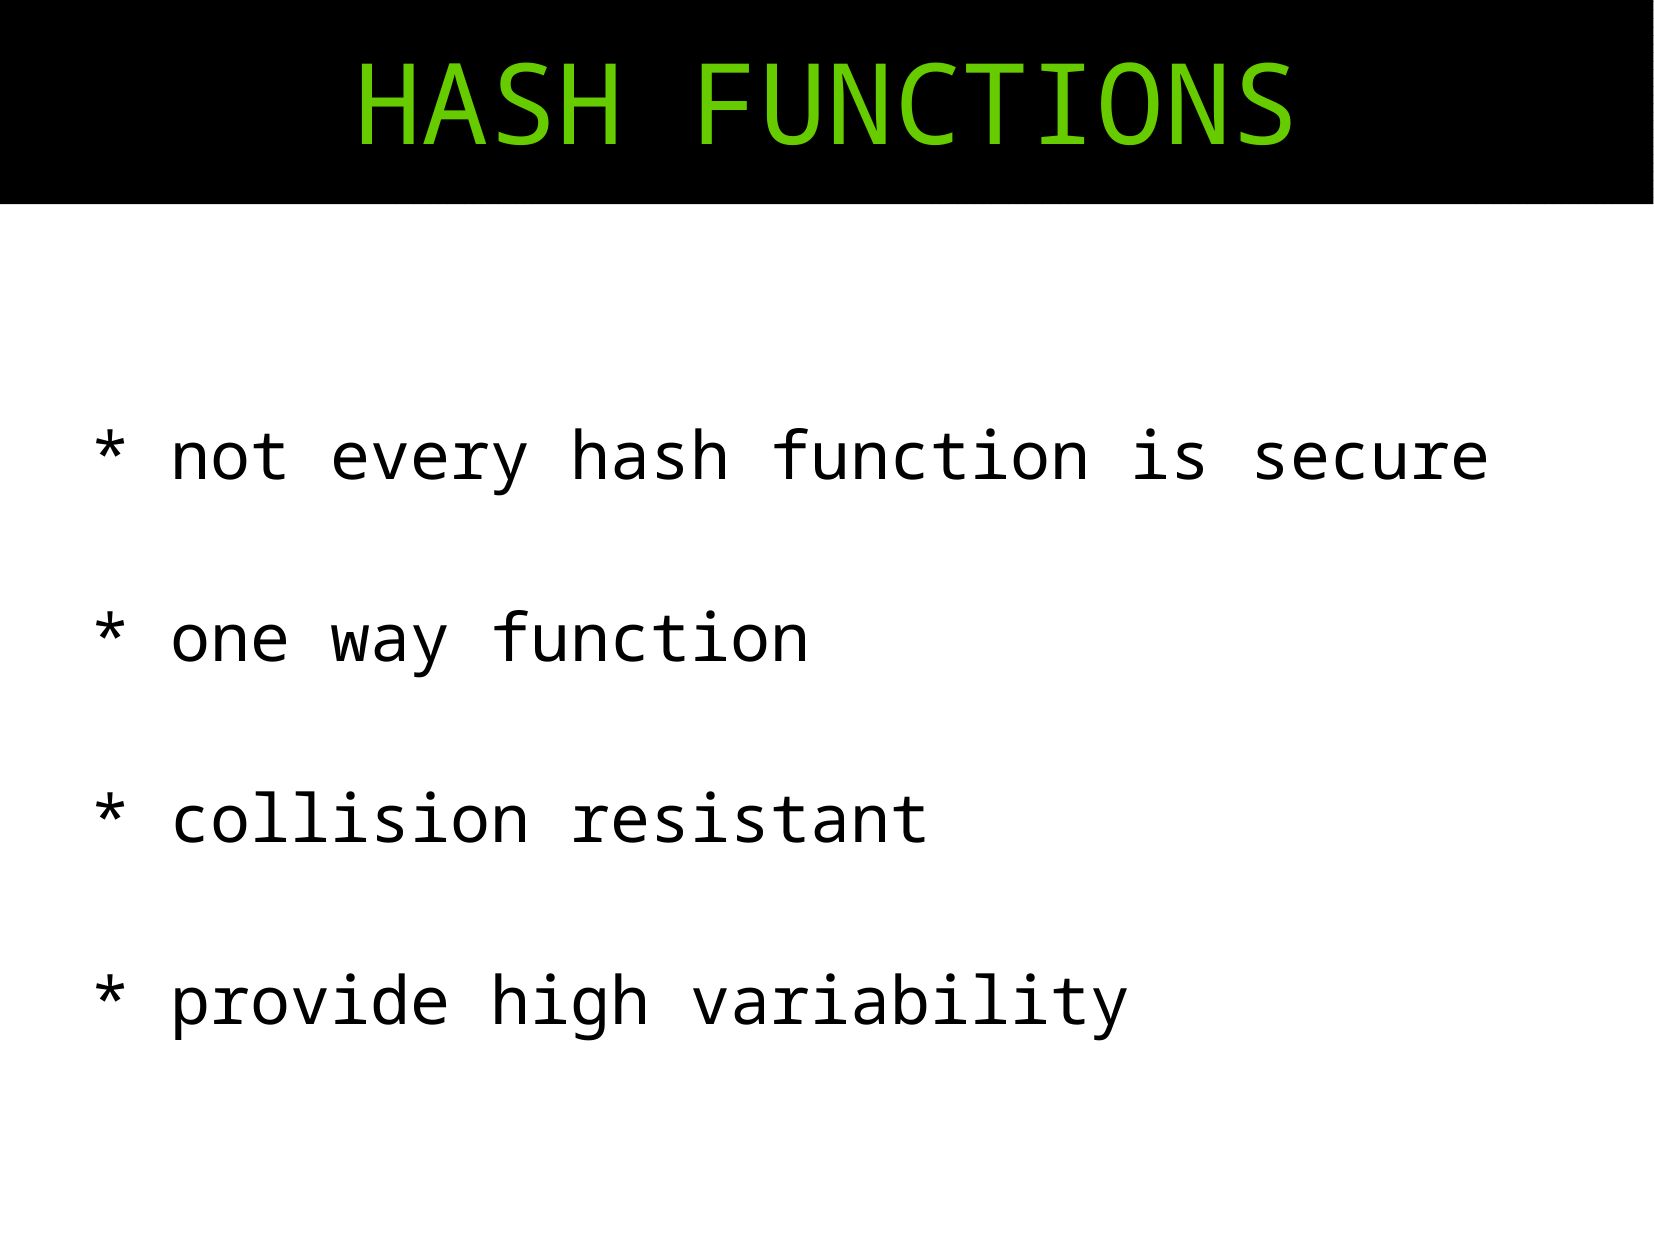

# HASH FUNCTIONS
* not every hash function is secure
* one way function
* collision resistant
* provide high variability